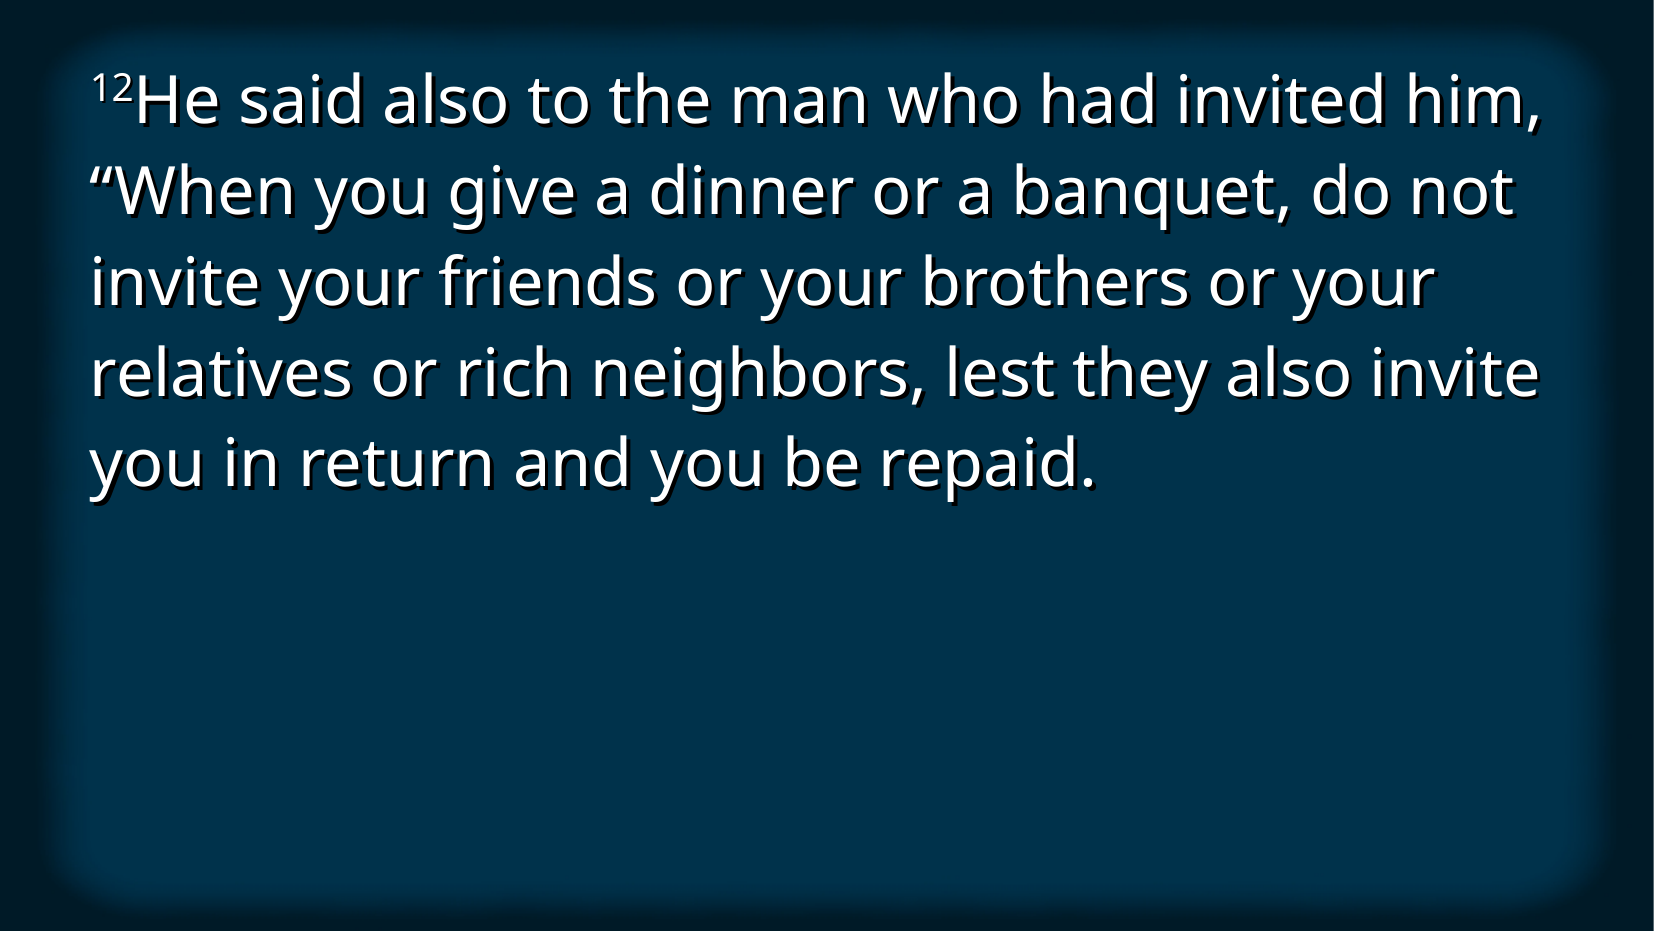

12He said also to the man who had invited him, “When you give a dinner or a banquet, do not invite your friends or your brothers or your relatives or rich neighbors, lest they also invite you in return and you be repaid.